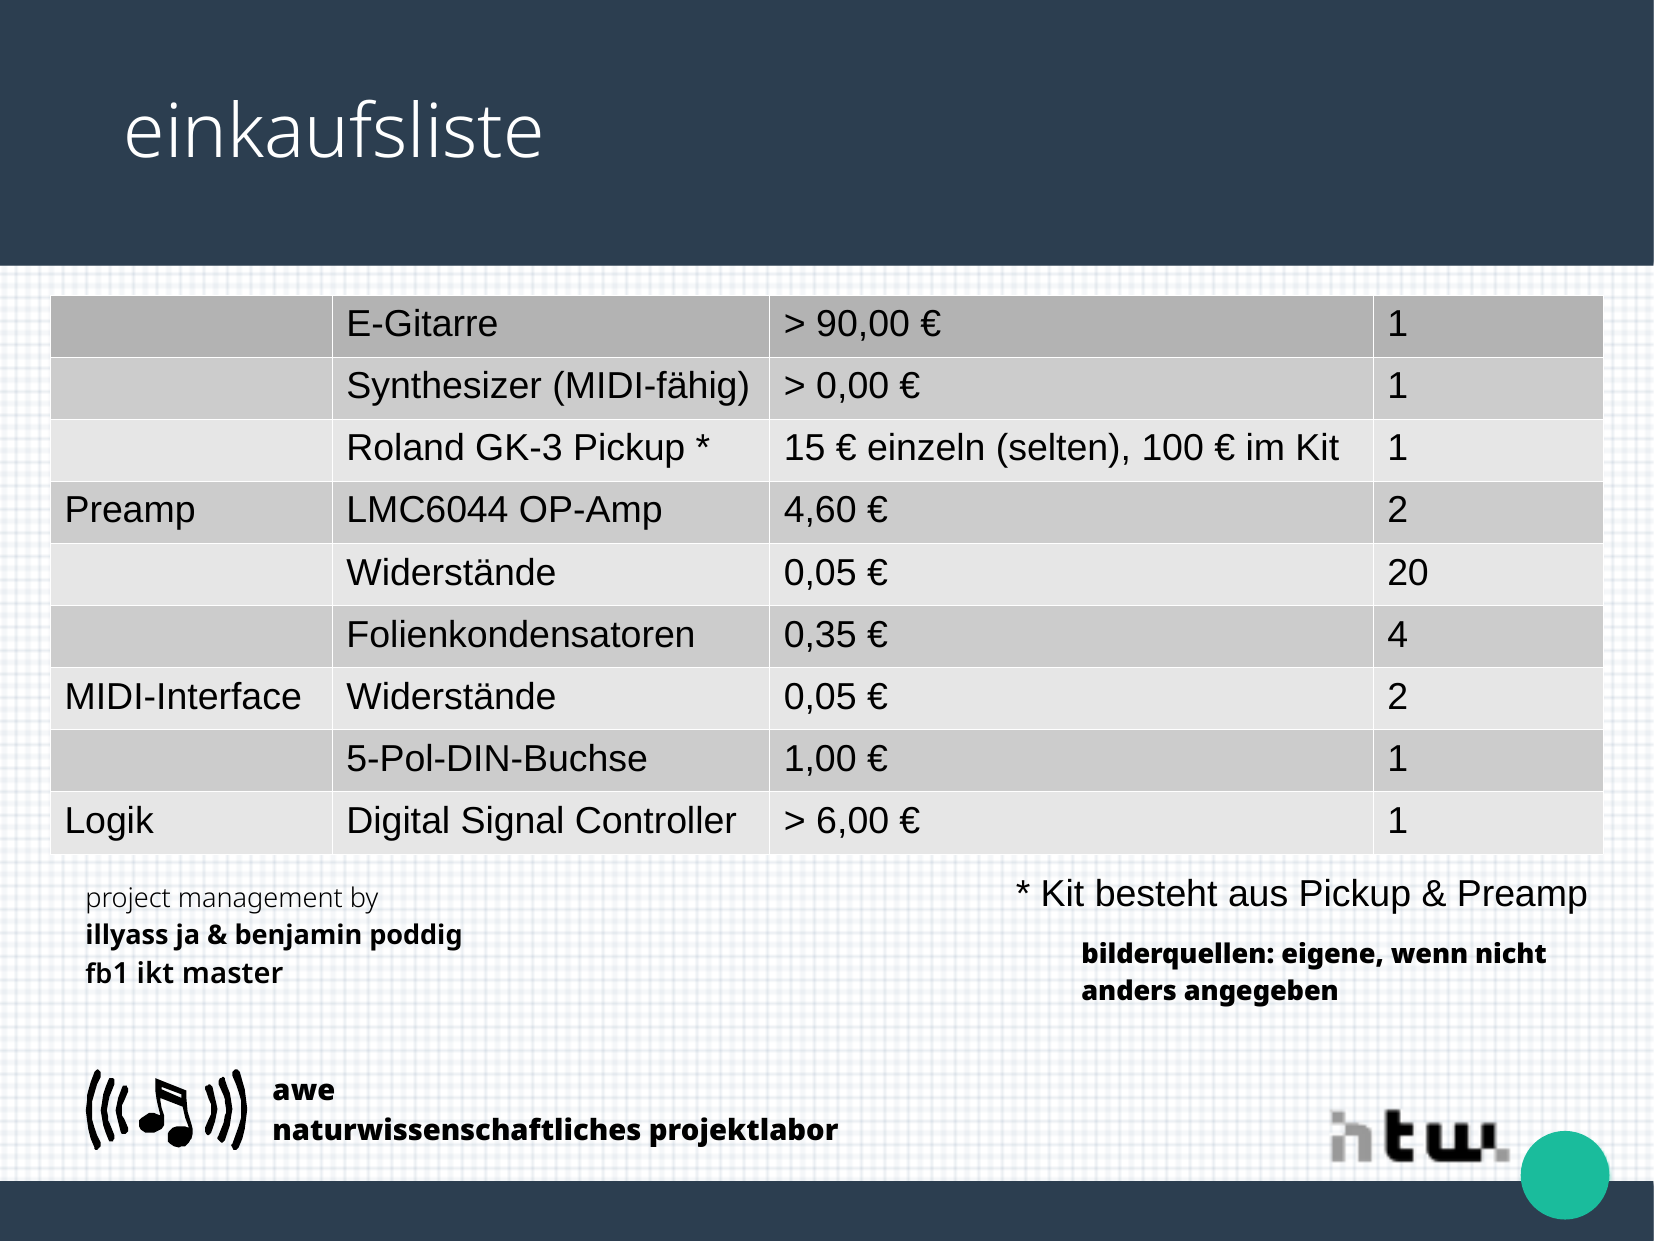

einkaufsliste
| | E-Gitarre | > 90,00 € | 1 |
| --- | --- | --- | --- |
| | Synthesizer (MIDI-fähig) | > 0,00 € | 1 |
| | Roland GK-3 Pickup \* | 15 € einzeln (selten), 100 € im Kit | 1 |
| Preamp | LMC6044 OP-Amp | 4,60 € | 2 |
| | Widerstände | 0,05 € | 20 |
| | Folienkondensatoren | 0,35 € | 4 |
| MIDI-Interface | Widerstände | 0,05 € | 2 |
| | 5-Pol-DIN-Buchse | 1,00 € | 1 |
| Logik | Digital Signal Controller | > 6,00 € | 1 |
project management by
illyass ja & benjamin poddig
fb1 ikt master
* Kit besteht aus Pickup & Preamp
bilderquellen: eigene, wenn nicht anders angegeben
# awe naturwissenschaftliches projektlabor